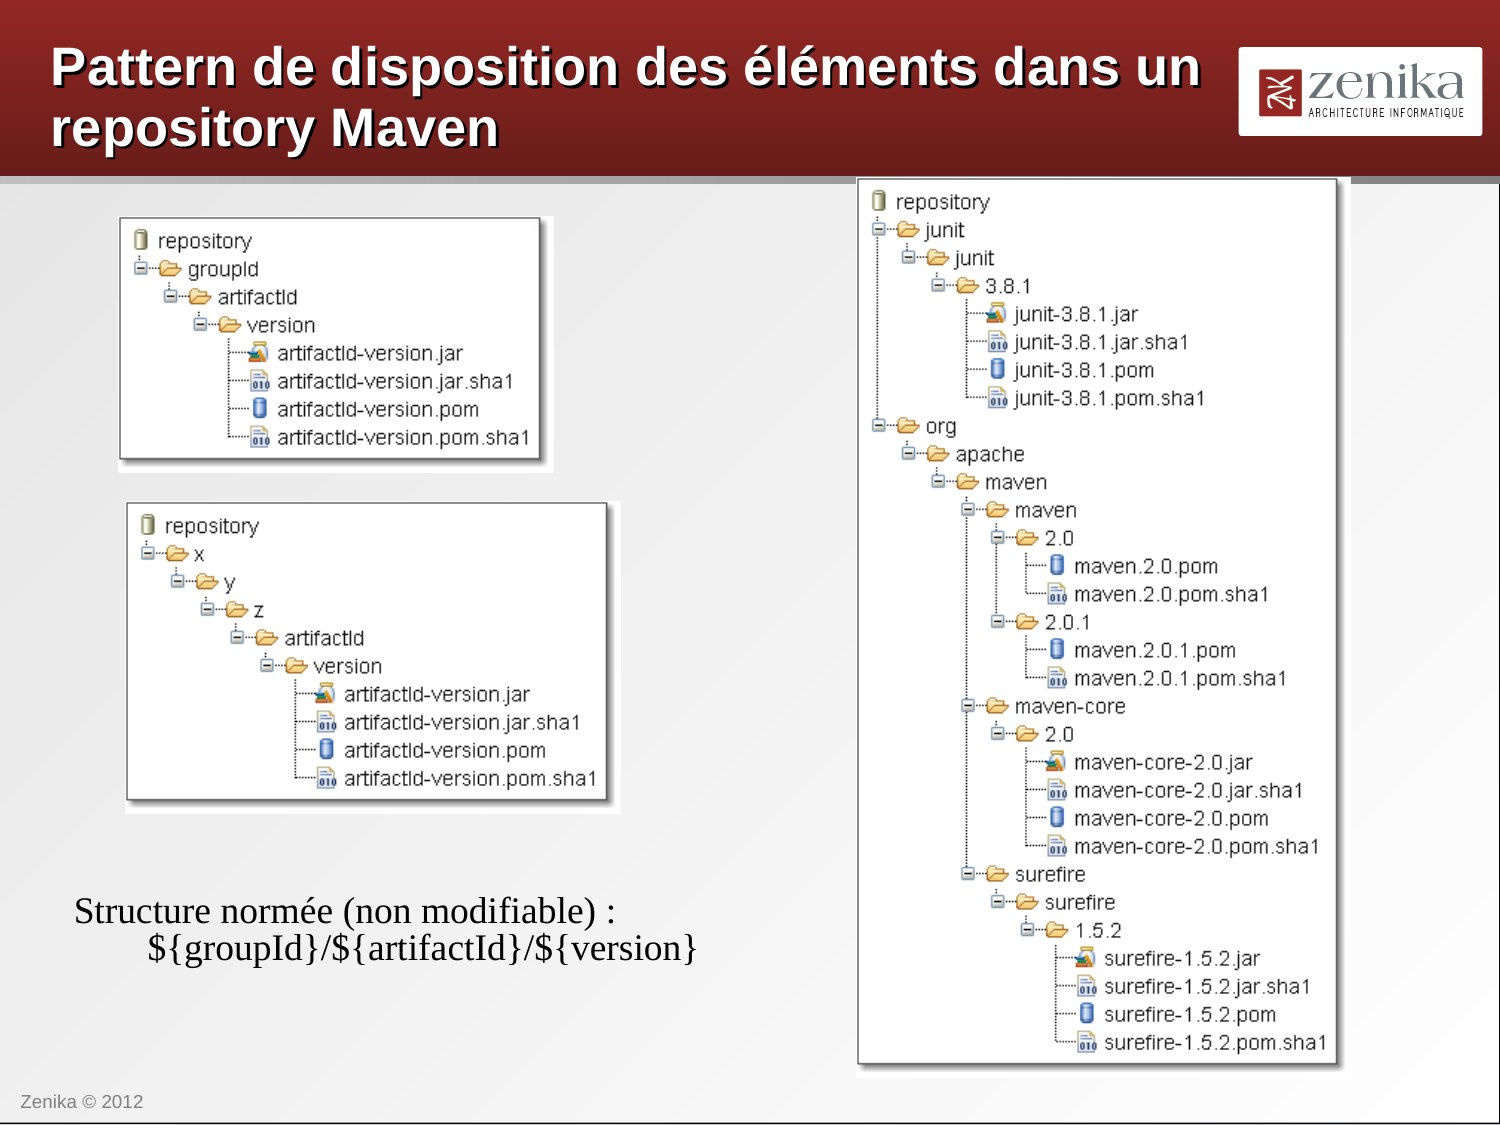

# Pattern de disposition des éléments dans un repository Maven
Structure normée (non modifiable) :
	${groupId}/${artifactId}/${version}